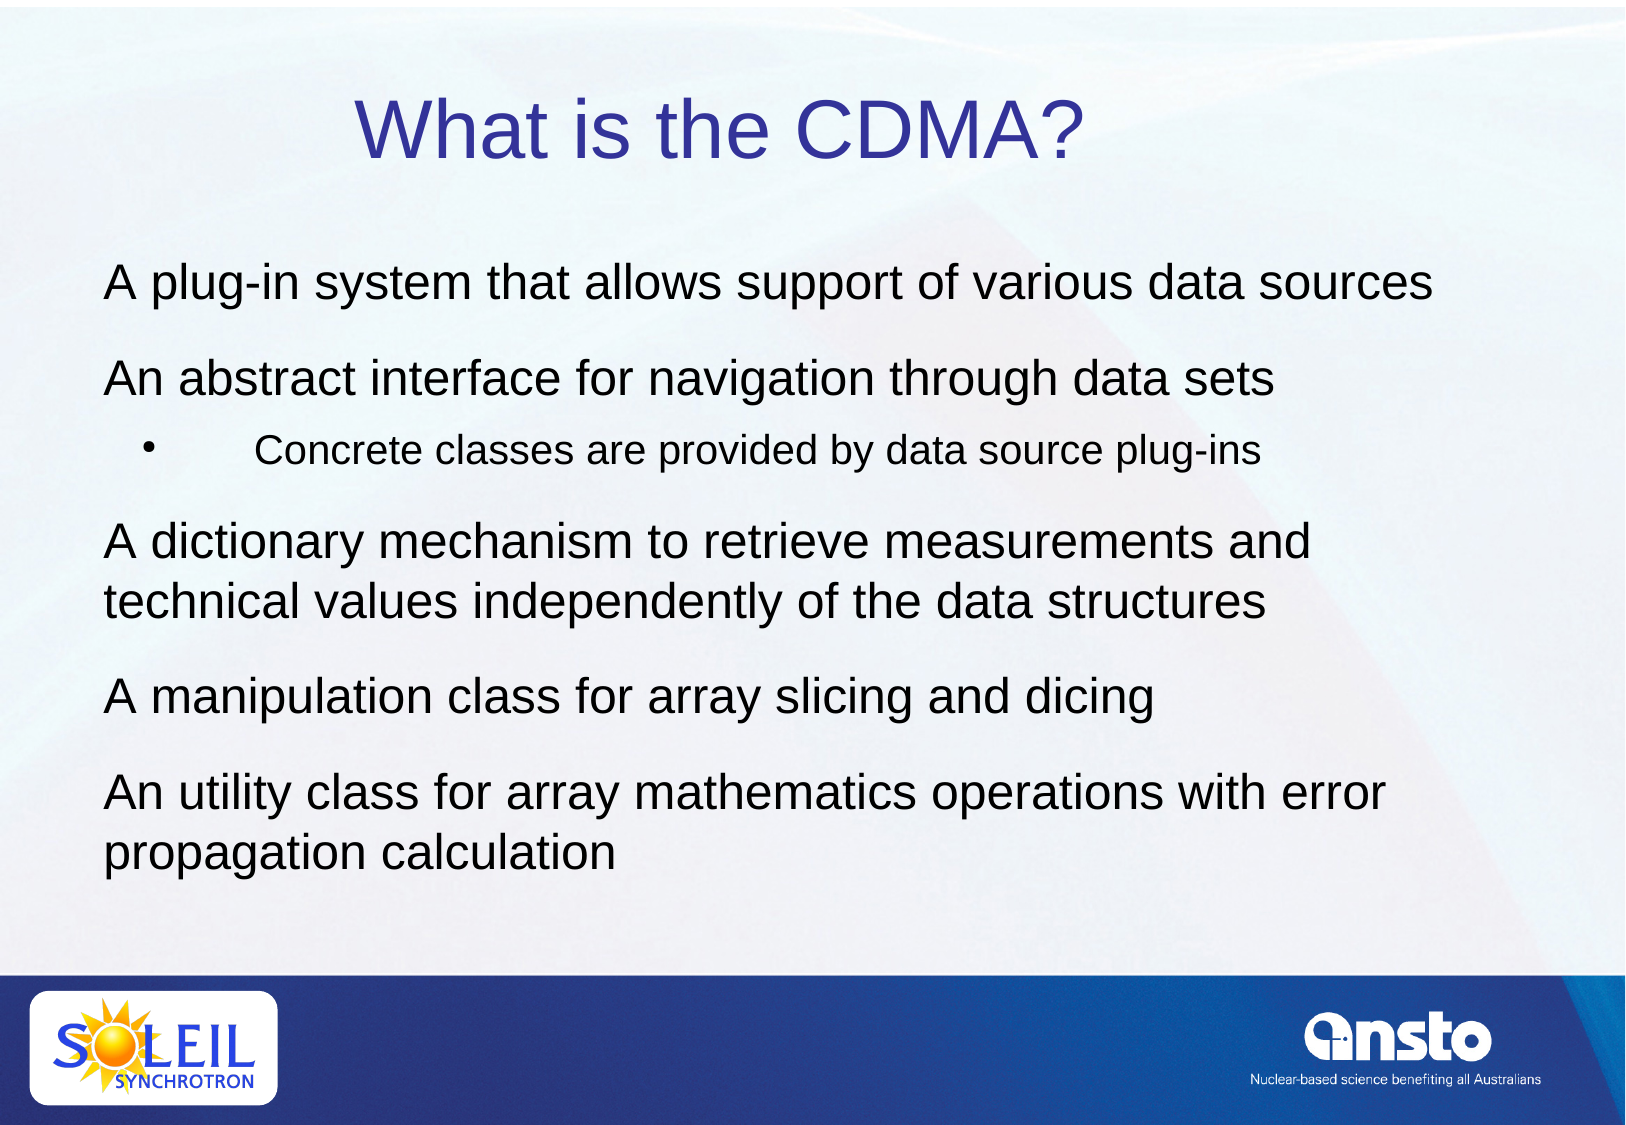

What is the CDMA?
A plug-in system that allows support of various data sources
An abstract interface for navigation through data sets
	Concrete classes are provided by data source plug-ins
A dictionary mechanism to retrieve measurements and technical values independently of the data structures
A manipulation class for array slicing and dicing
An utility class for array mathematics operations with error propagation calculation